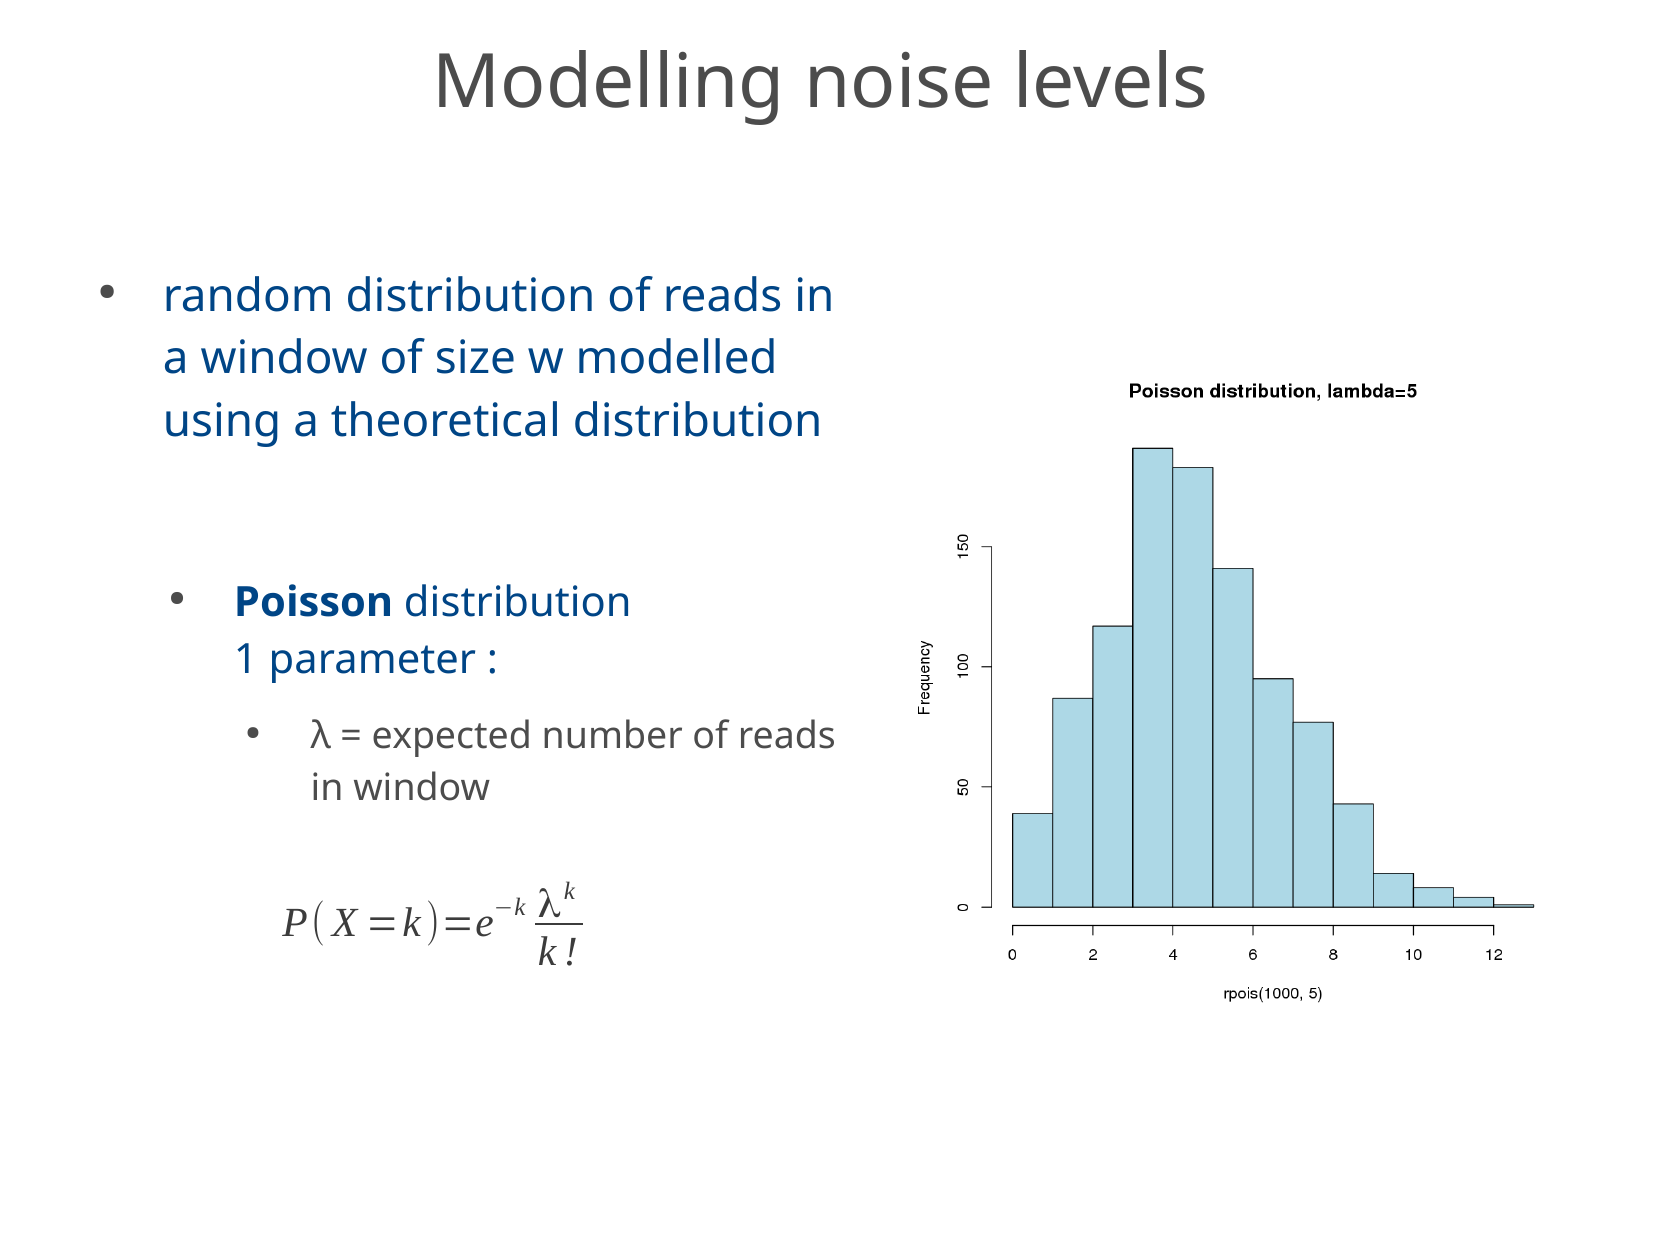

# Modelling noise levels
random distribution of reads in a window of size w modelled using a theoretical distribution
Poisson distribution
1 parameter :
λ = expected number of reads in window